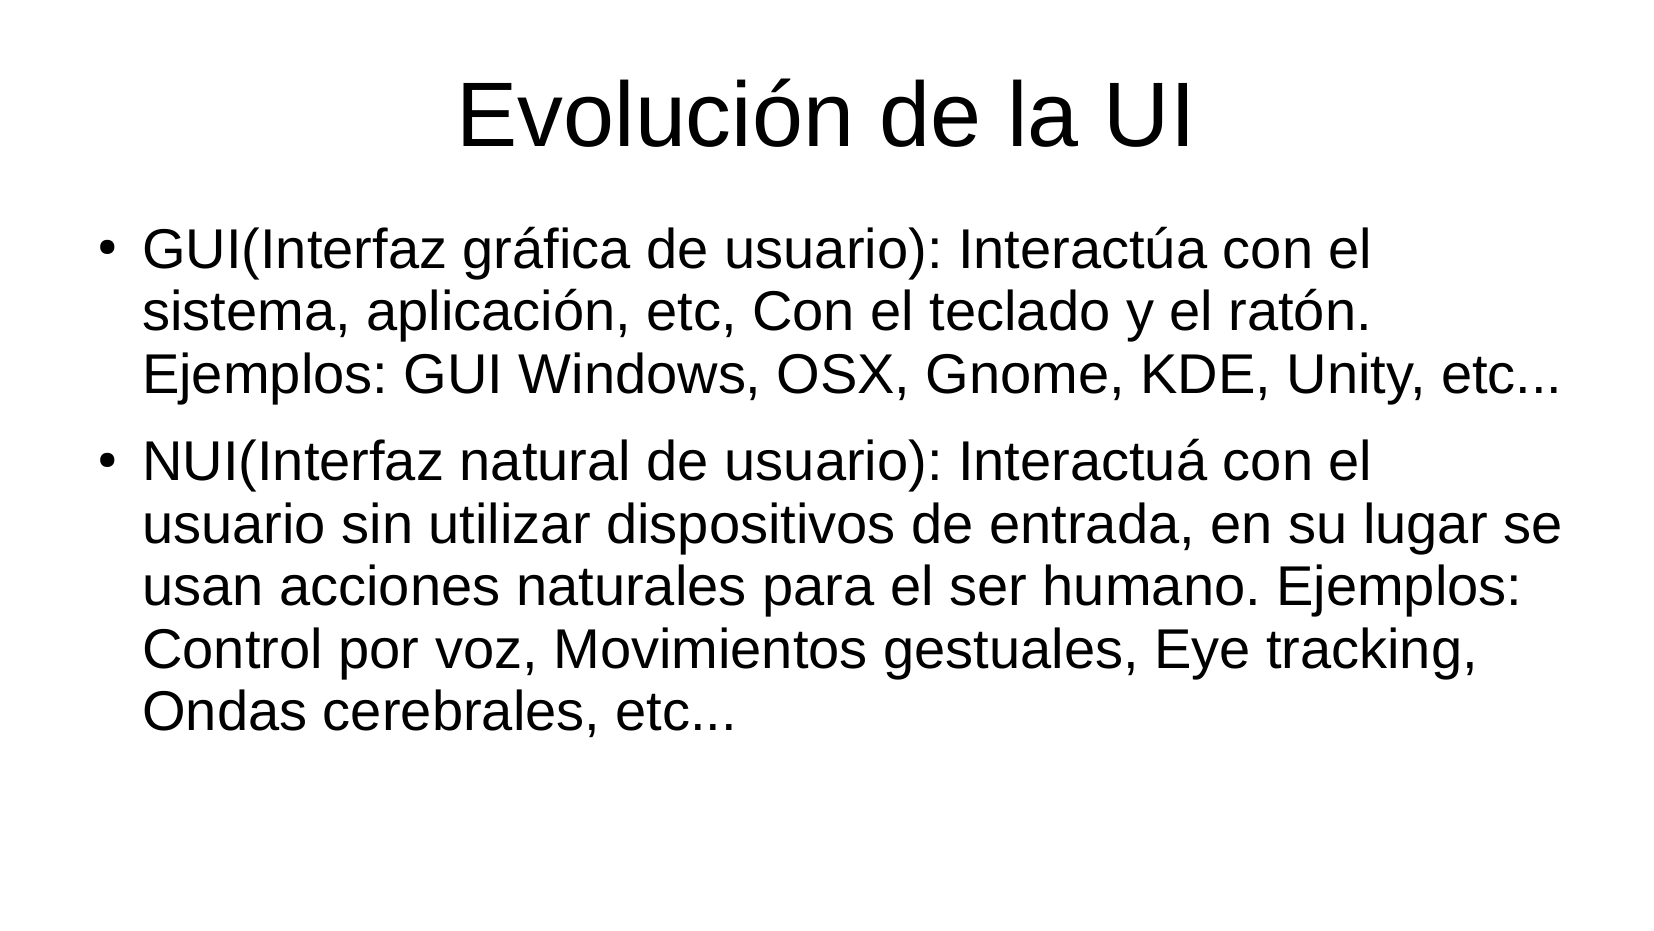

# Evolución de la UI
GUI(Interfaz gráfica de usuario): Interactúa con el sistema, aplicación, etc, Con el teclado y el ratón. Ejemplos: GUI Windows, OSX, Gnome, KDE, Unity, etc...
NUI(Interfaz natural de usuario): Interactuá con el usuario sin utilizar dispositivos de entrada, en su lugar se usan acciones naturales para el ser humano. Ejemplos: Control por voz, Movimientos gestuales, Eye tracking, Ondas cerebrales, etc...